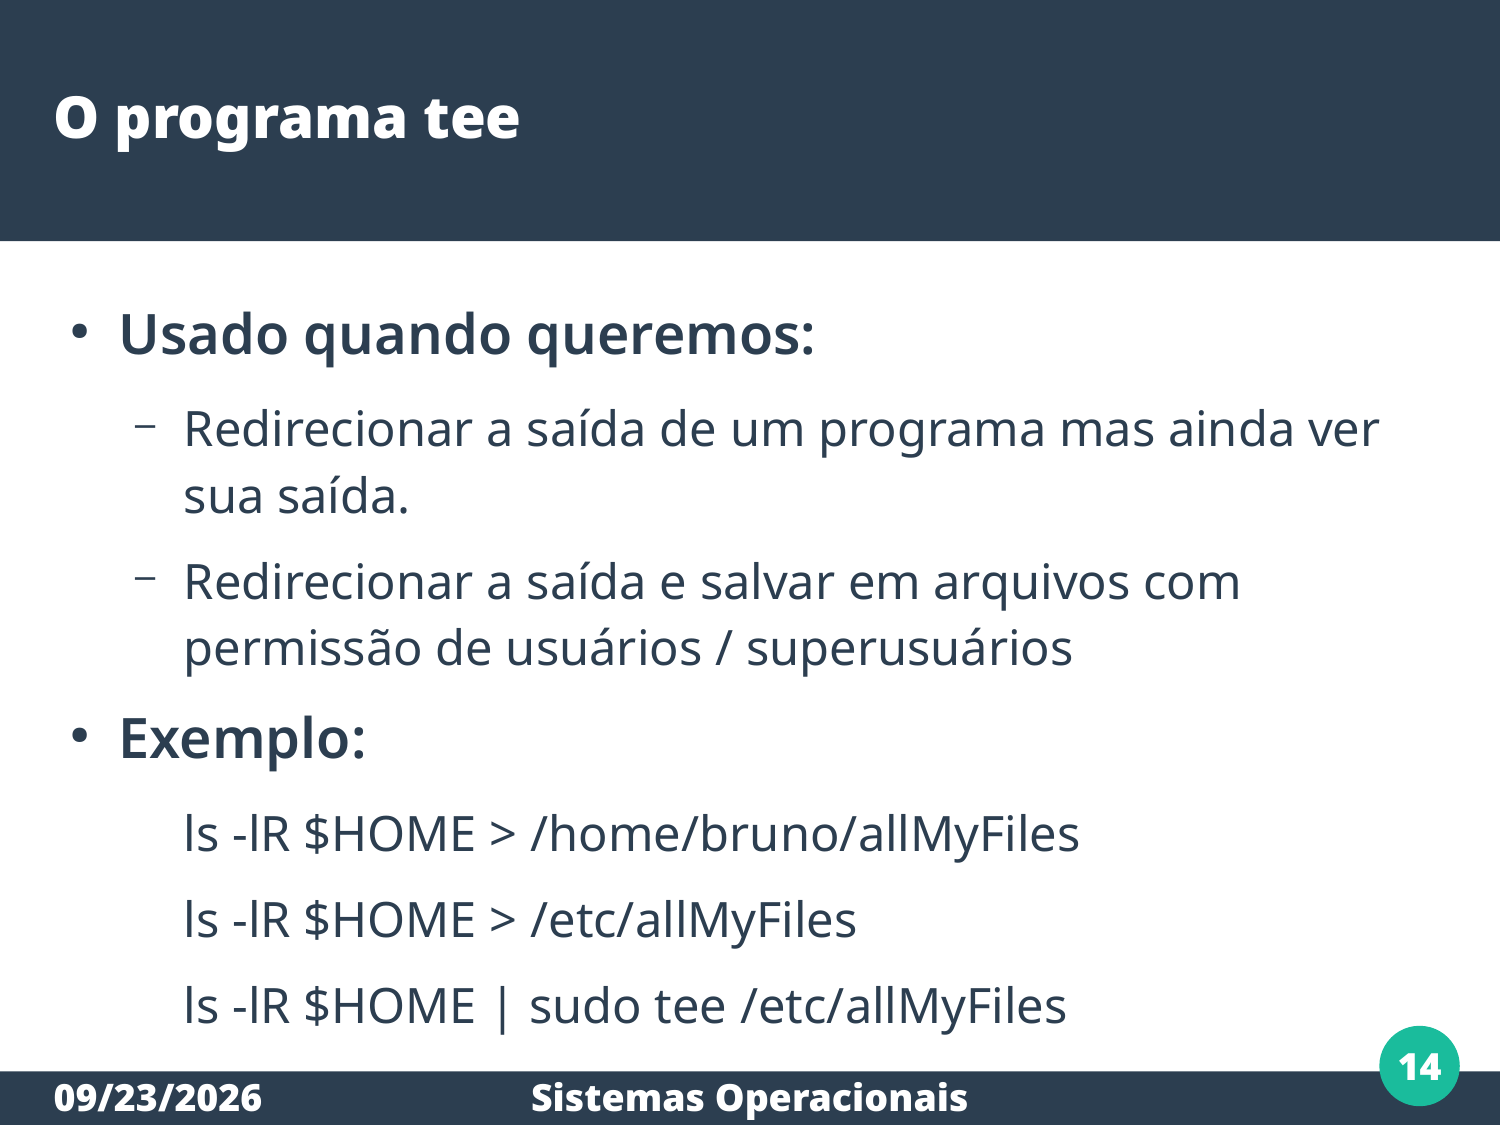

# O programa tee
Usado quando queremos:
Redirecionar a saída de um programa mas ainda ver sua saída.
Redirecionar a saída e salvar em arquivos com permissão de usuários / superusuários
Exemplo:
ls -lR $HOME > /home/bruno/allMyFiles
ls -lR $HOME > /etc/allMyFiles
ls -lR $HOME | sudo tee /etc/allMyFiles
14
Sistemas Operacionais